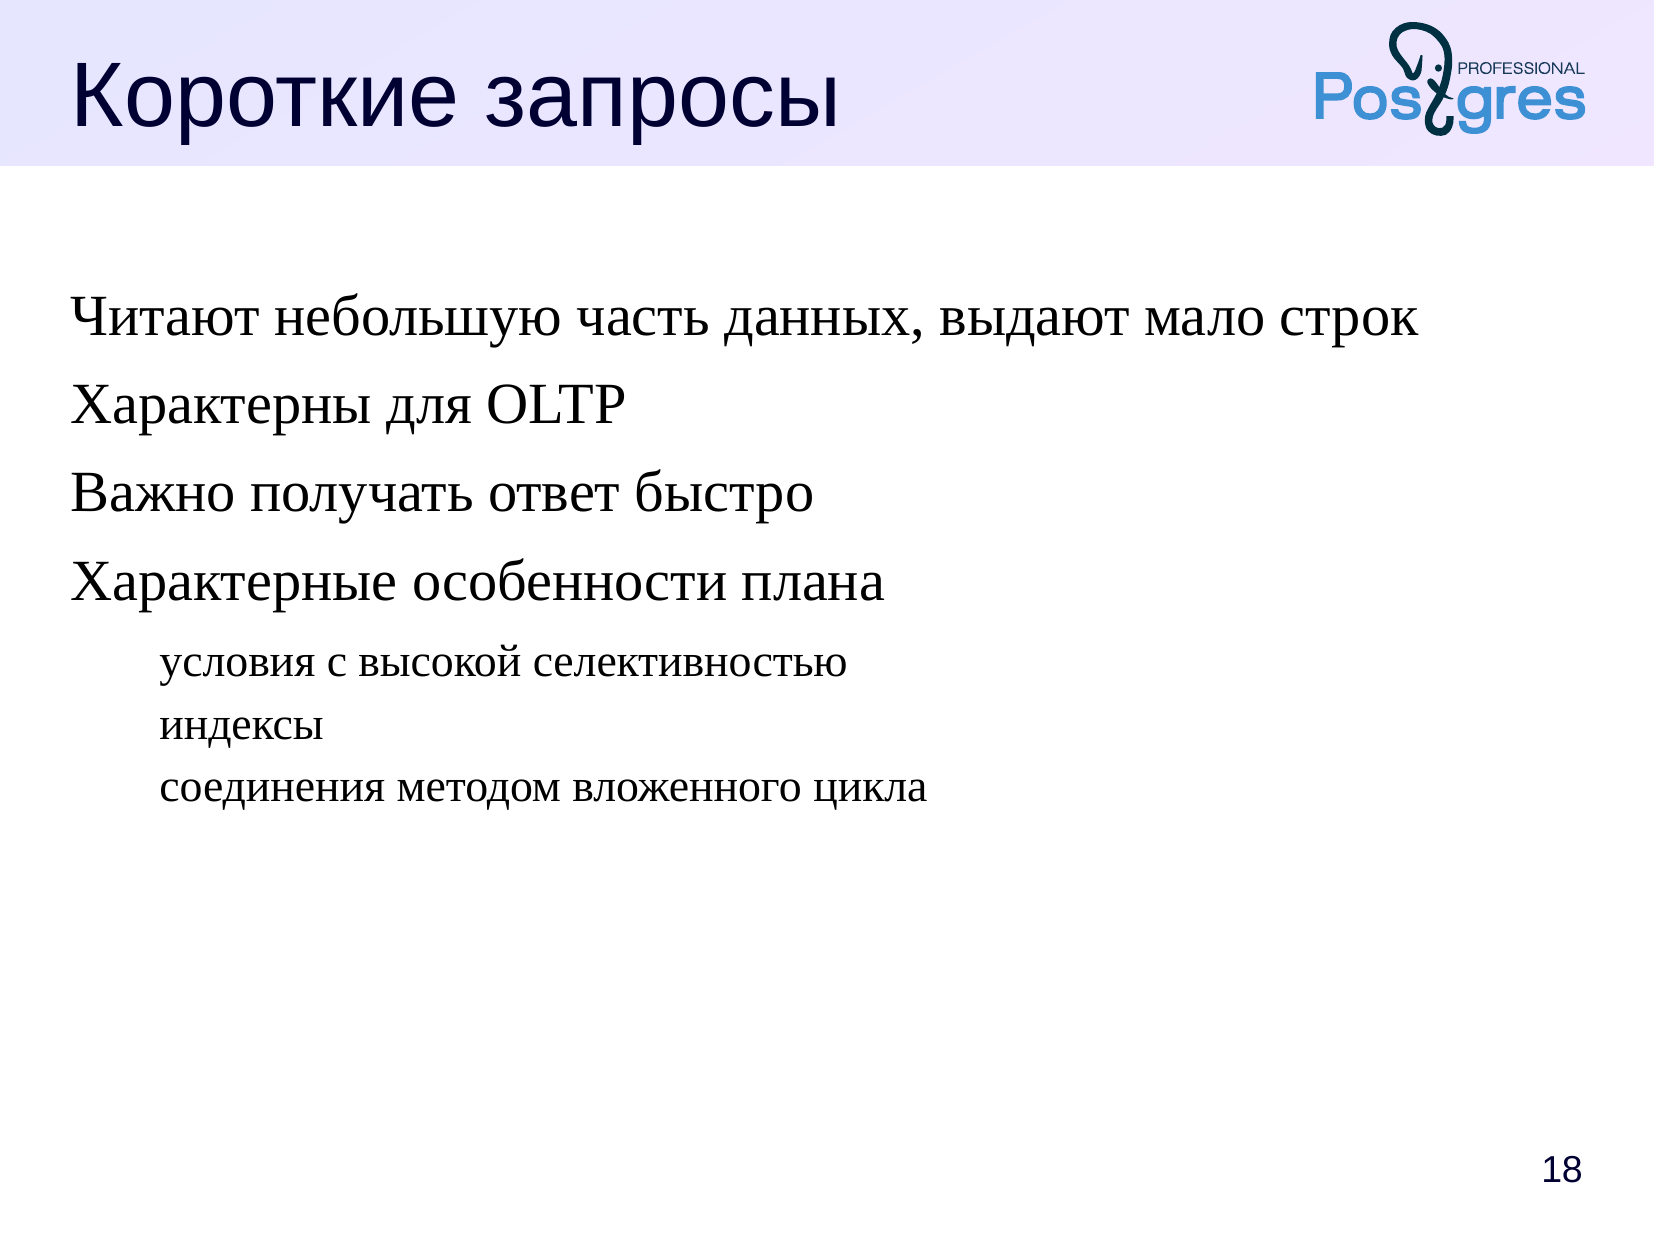

# Короткие запросы
Читают небольшую часть данных, выдают мало строк
Характерны для OLTP
Важно получать ответ быстро
Характерные особенности плана
условия с высокой селективностью
индексы
соединения методом вложенного цикла